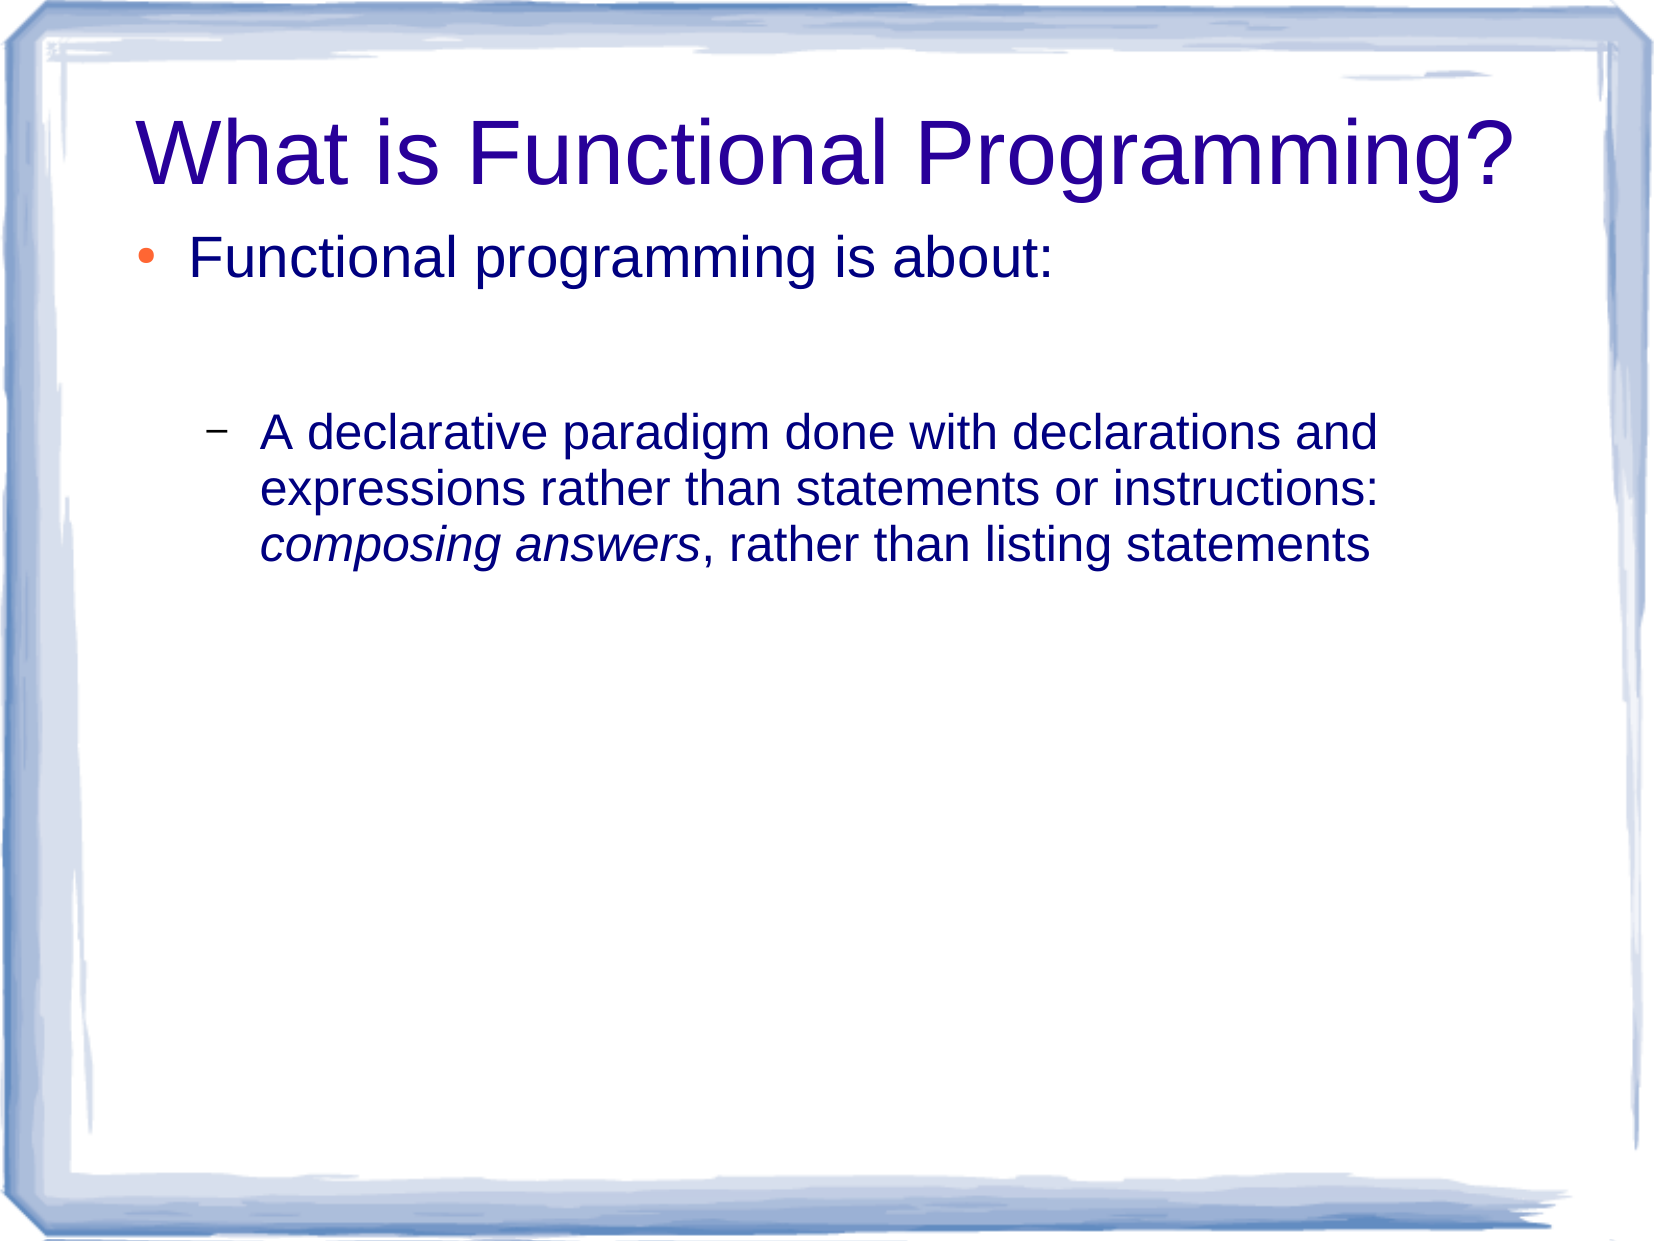

# What is Functional Programming?
Functional programming is about:
A declarative paradigm done with declarations and expressions rather than statements or instructions: composing answers, rather than listing statements